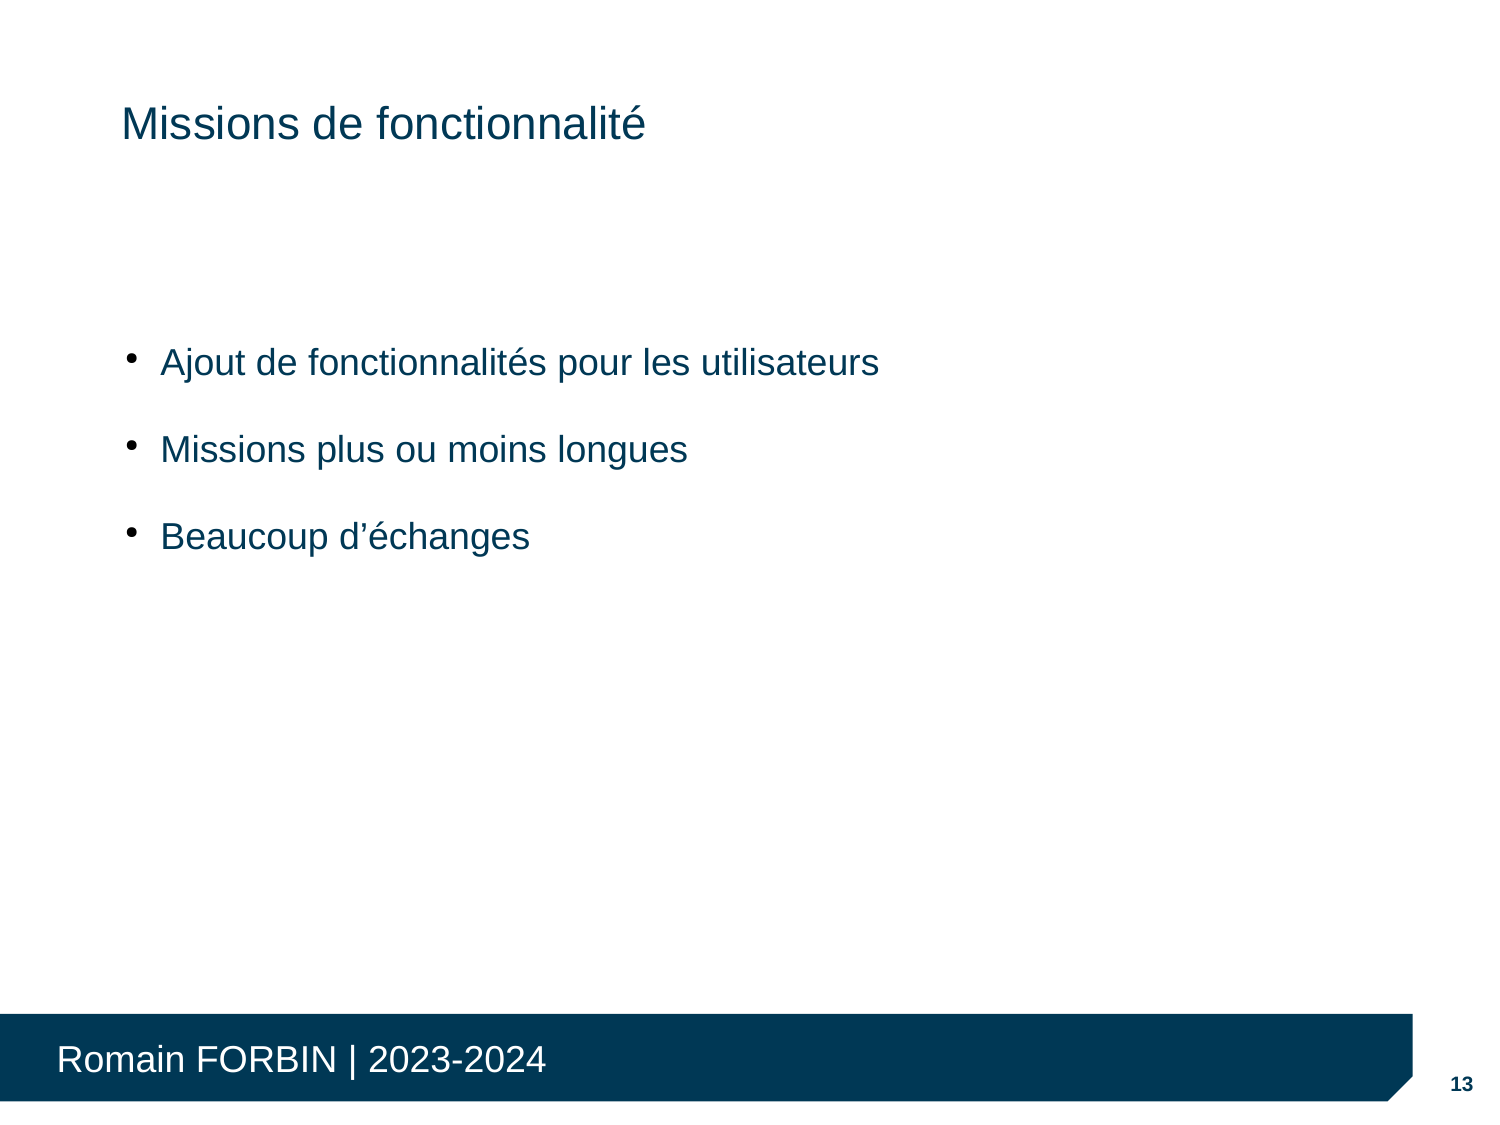

# Missions de fonctionnalité
Ajout de fonctionnalités pour les utilisateurs
Missions plus ou moins longues
Beaucoup d’échanges